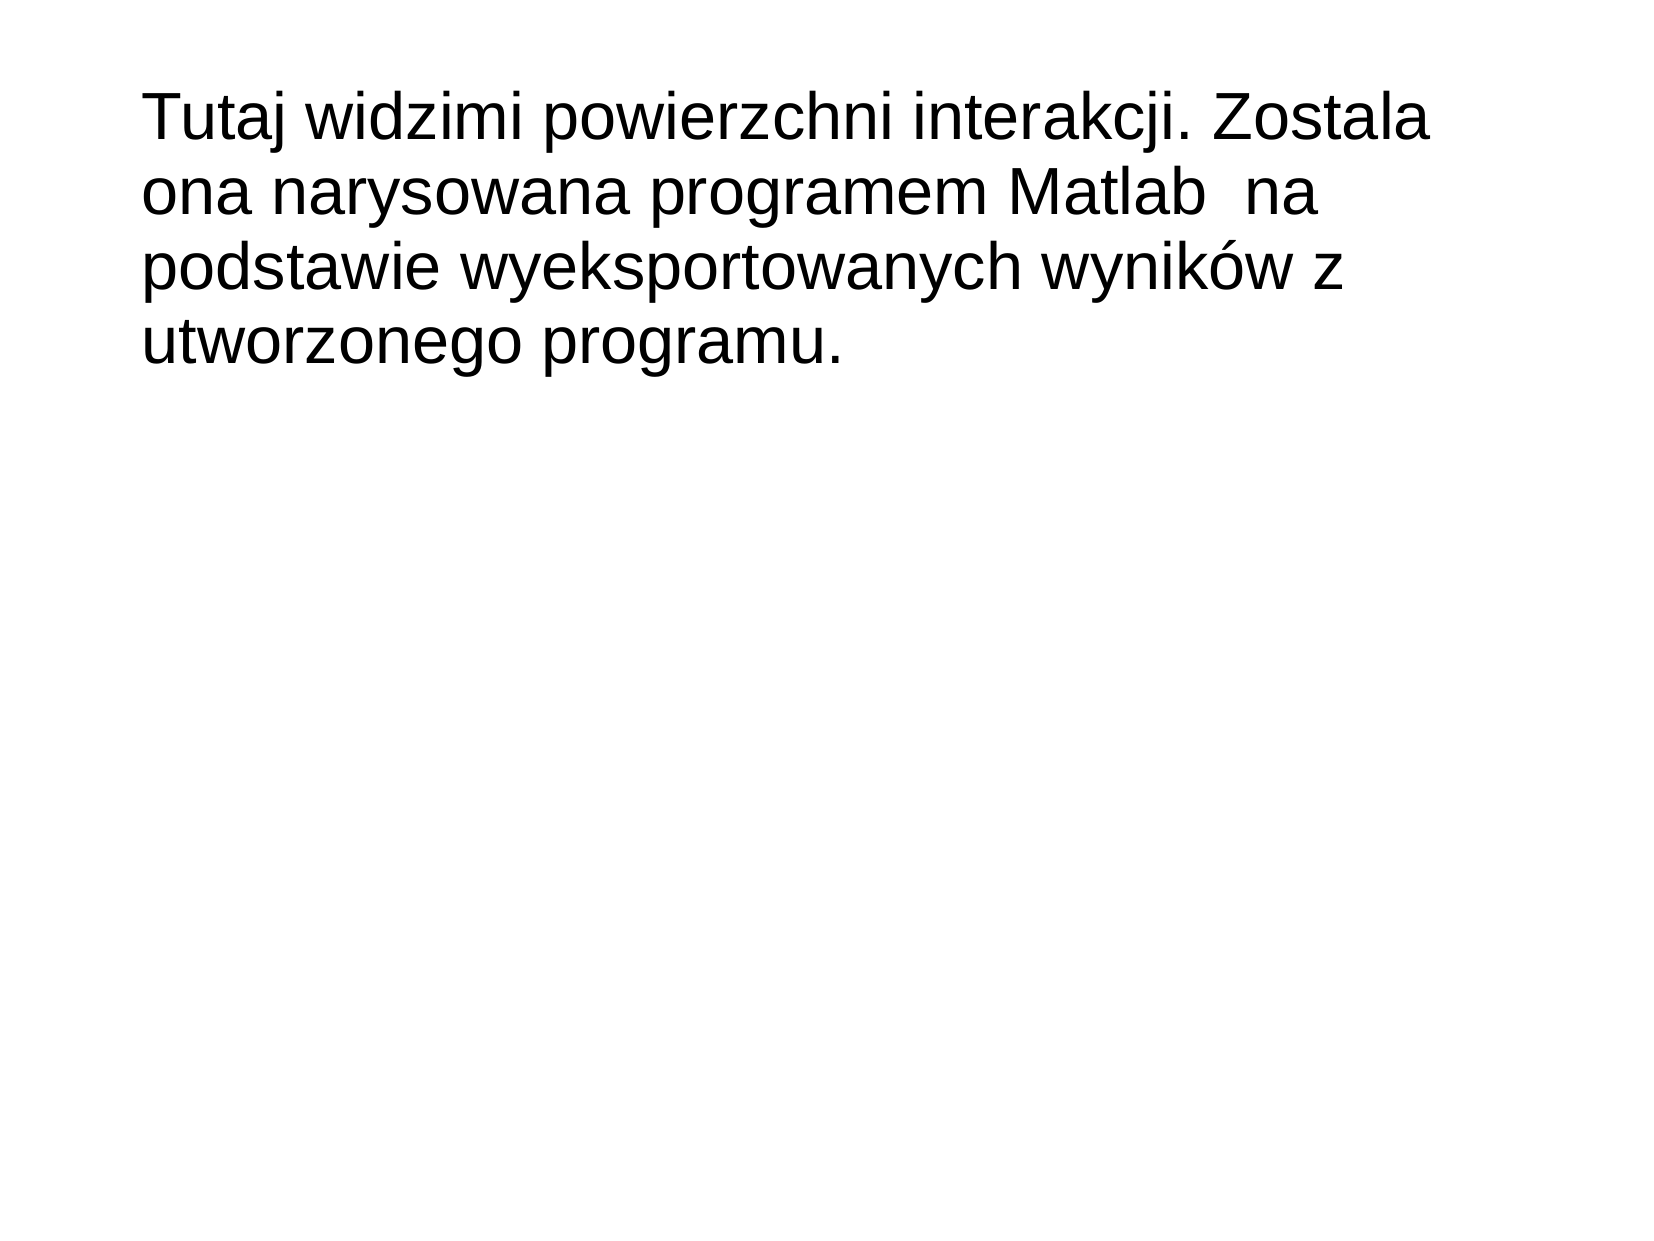

# Tutaj widzimi powierzchni interakcji. Zostala ona narysowana programem Matlab na podstawie wyeksportowanych wyników z utworzonego programu.